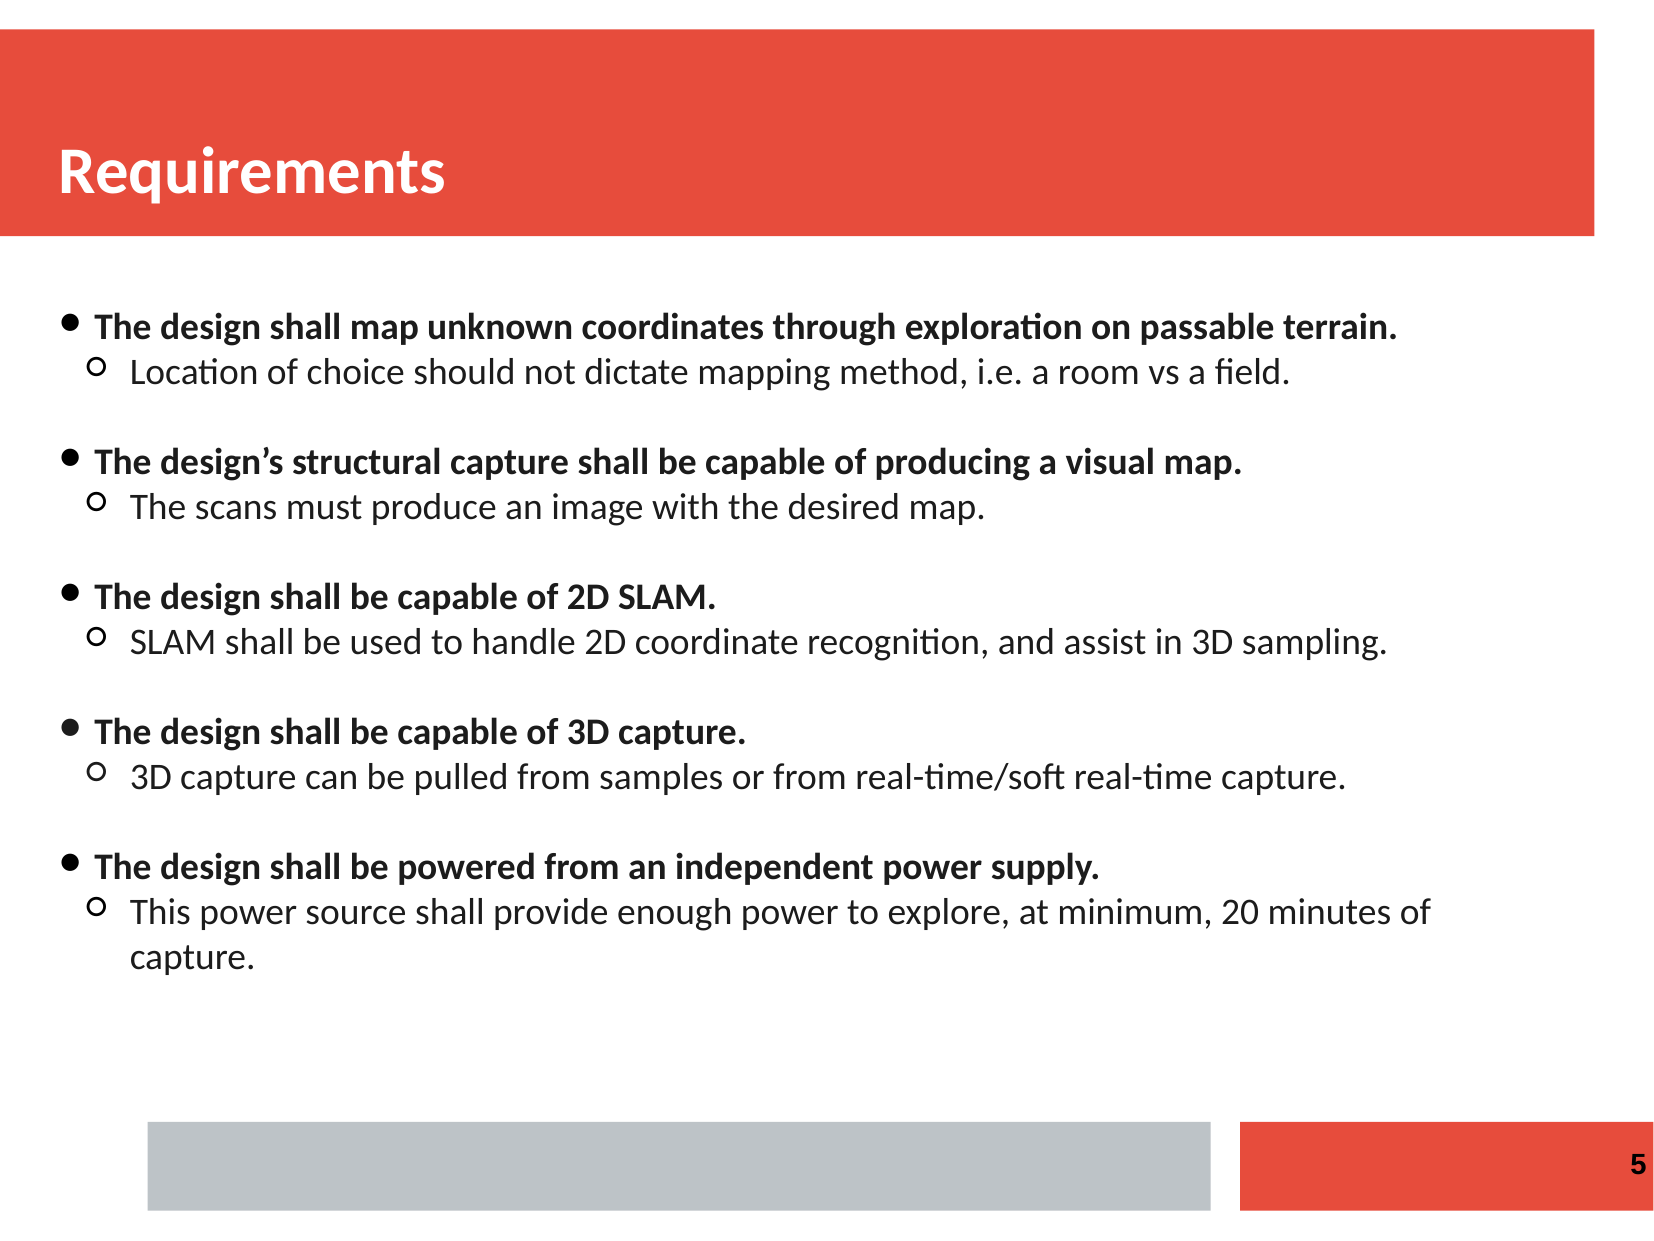

Requirements
The design shall map unknown coordinates through exploration on passable terrain.
Location of choice should not dictate mapping method, i.e. a room vs a field.
The design’s structural capture shall be capable of producing a visual map.
The scans must produce an image with the desired map.
The design shall be capable of 2D SLAM.
SLAM shall be used to handle 2D coordinate recognition, and assist in 3D sampling.
The design shall be capable of 3D capture.
3D capture can be pulled from samples or from real-time/soft real-time capture.
The design shall be powered from an independent power supply.
This power source shall provide enough power to explore, at minimum, 20 minutes of capture.